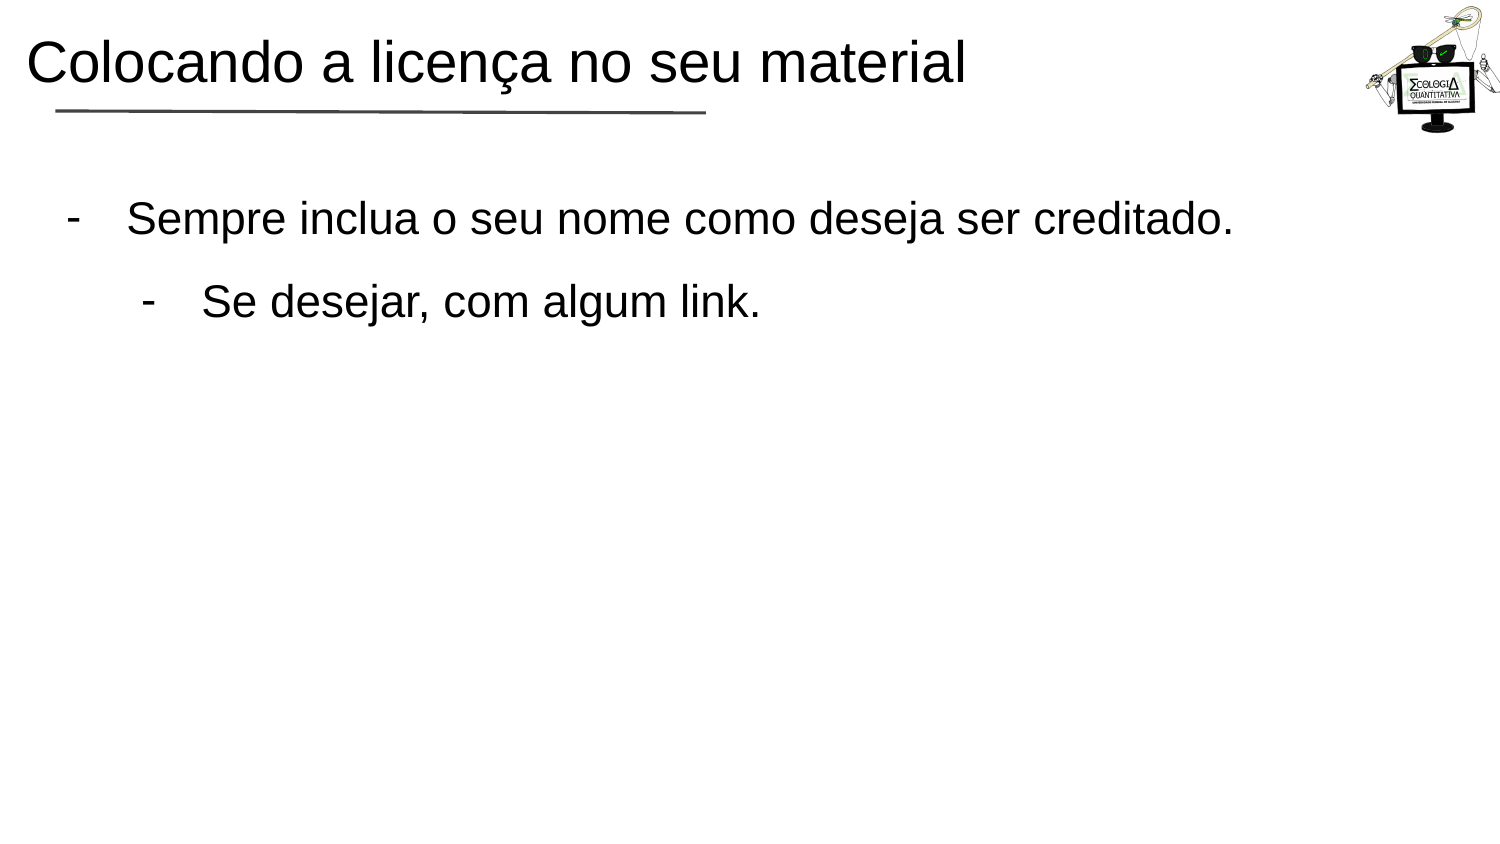

Colocando a licença no seu material
Sempre inclua o seu nome como deseja ser creditado.
Se desejar, com algum link.